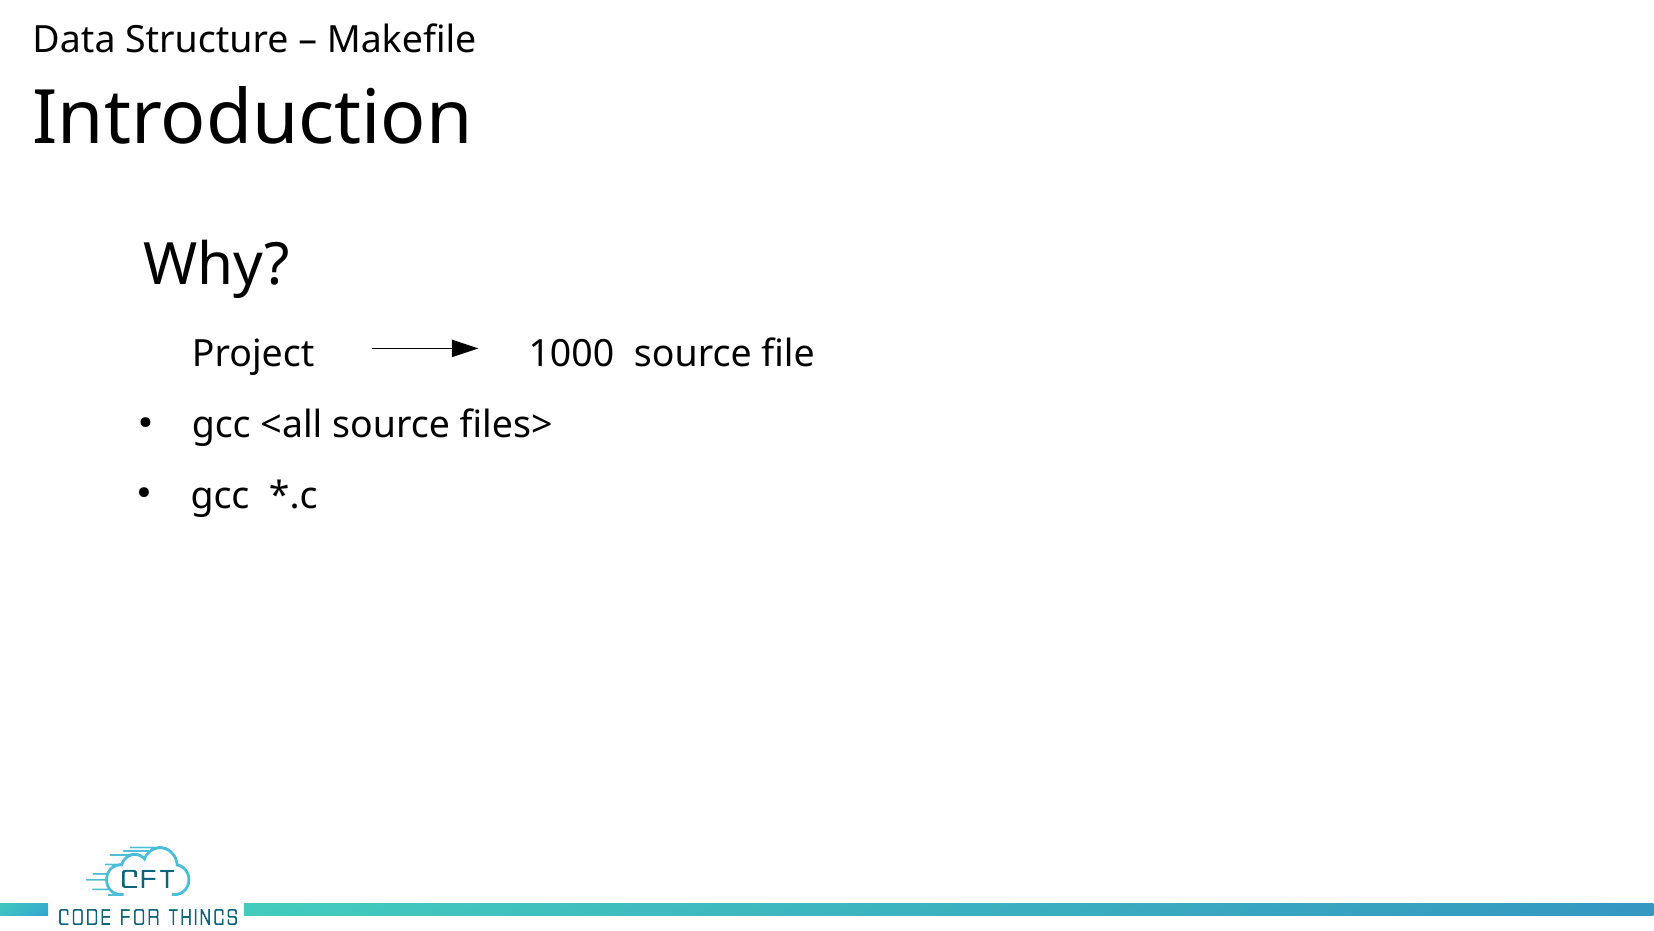

# Data Structure – Makefile Introduction
Why?
Project
1000 source file
gcc <all source files>
gcc *.c